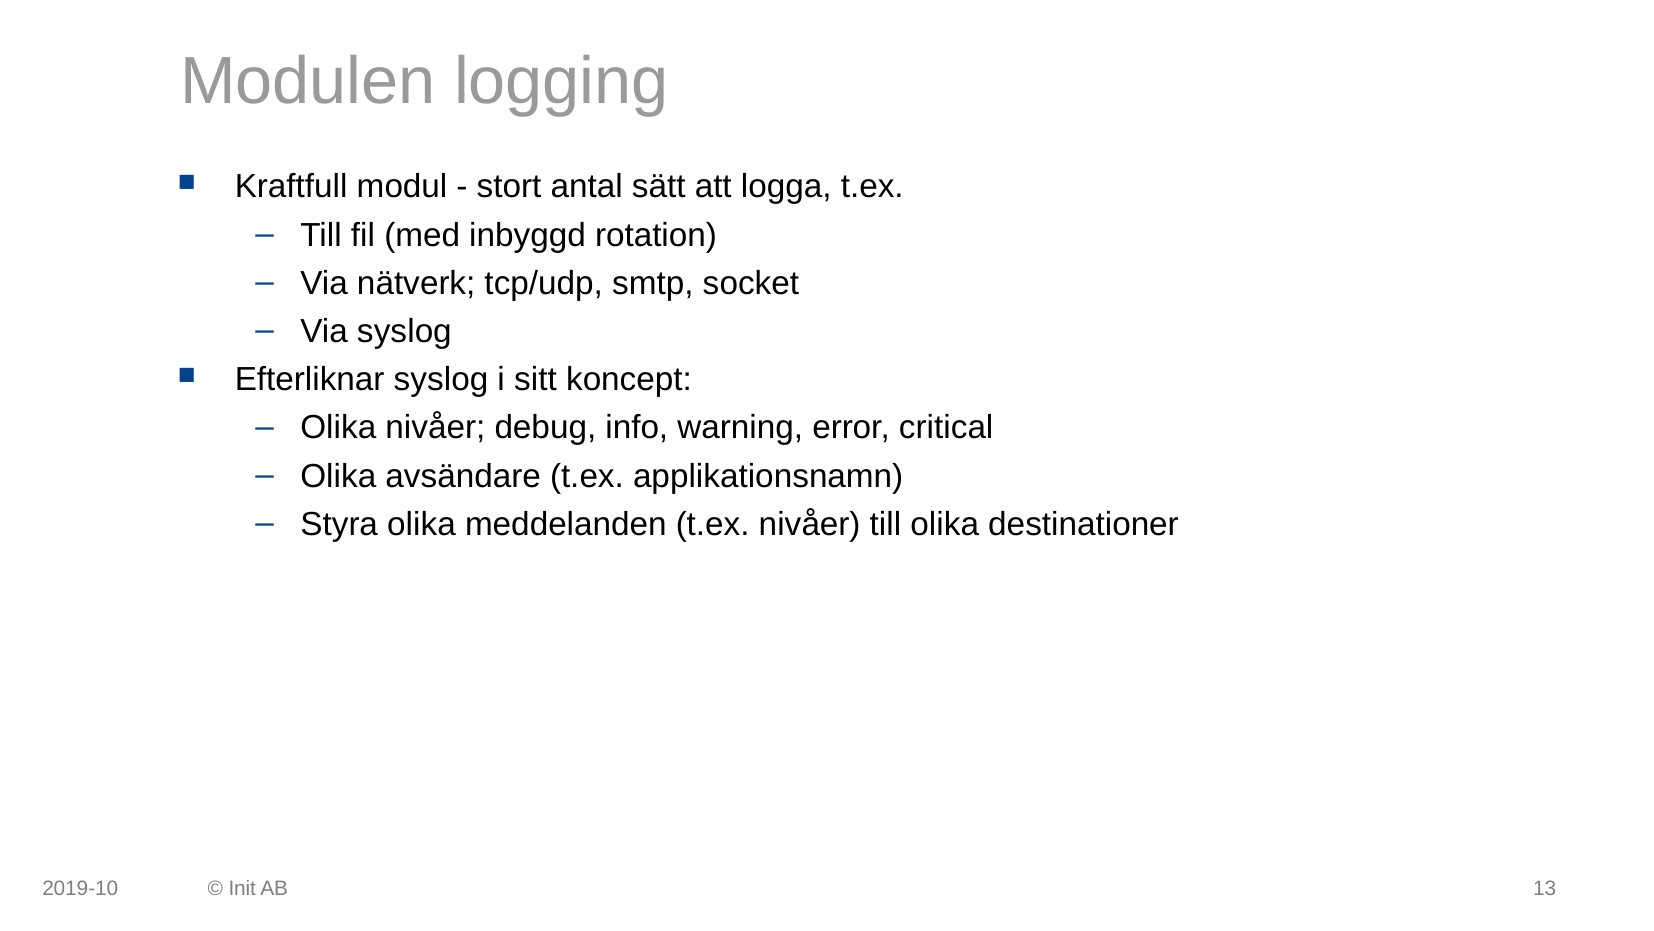

Modulen logging
Kraftfull modul - stort antal sätt att logga, t.ex.
Till fil (med inbyggd rotation)
Via nätverk; tcp/udp, smtp, socket
Via syslog
Efterliknar syslog i sitt koncept:
Olika nivåer; debug, info, warning, error, critical
Olika avsändare (t.ex. applikationsnamn)
Styra olika meddelanden (t.ex. nivåer) till olika destinationer
2019-10
© Init AB